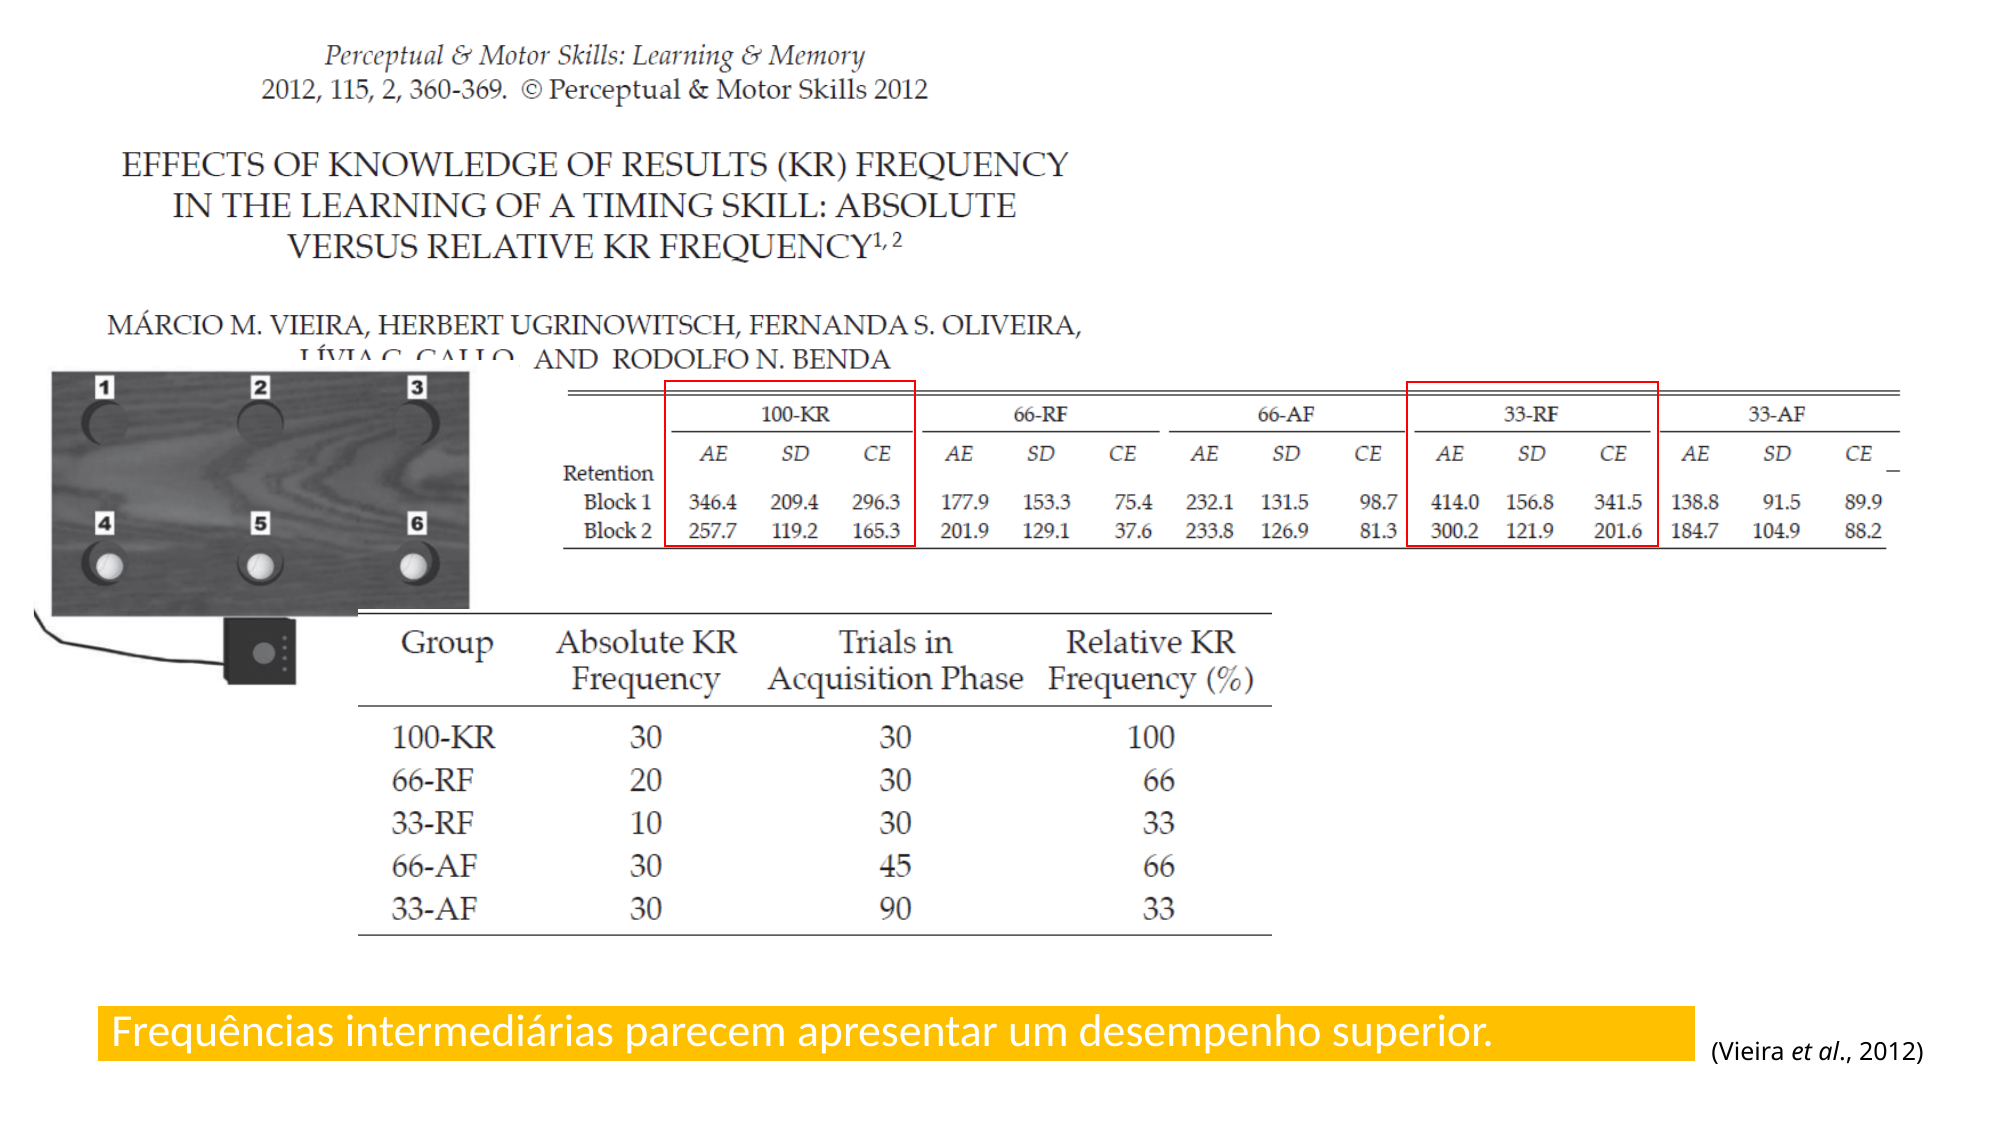

# (Vieira et al., 2012)
Frequências intermediárias parecem apresentar um desempenho superior.